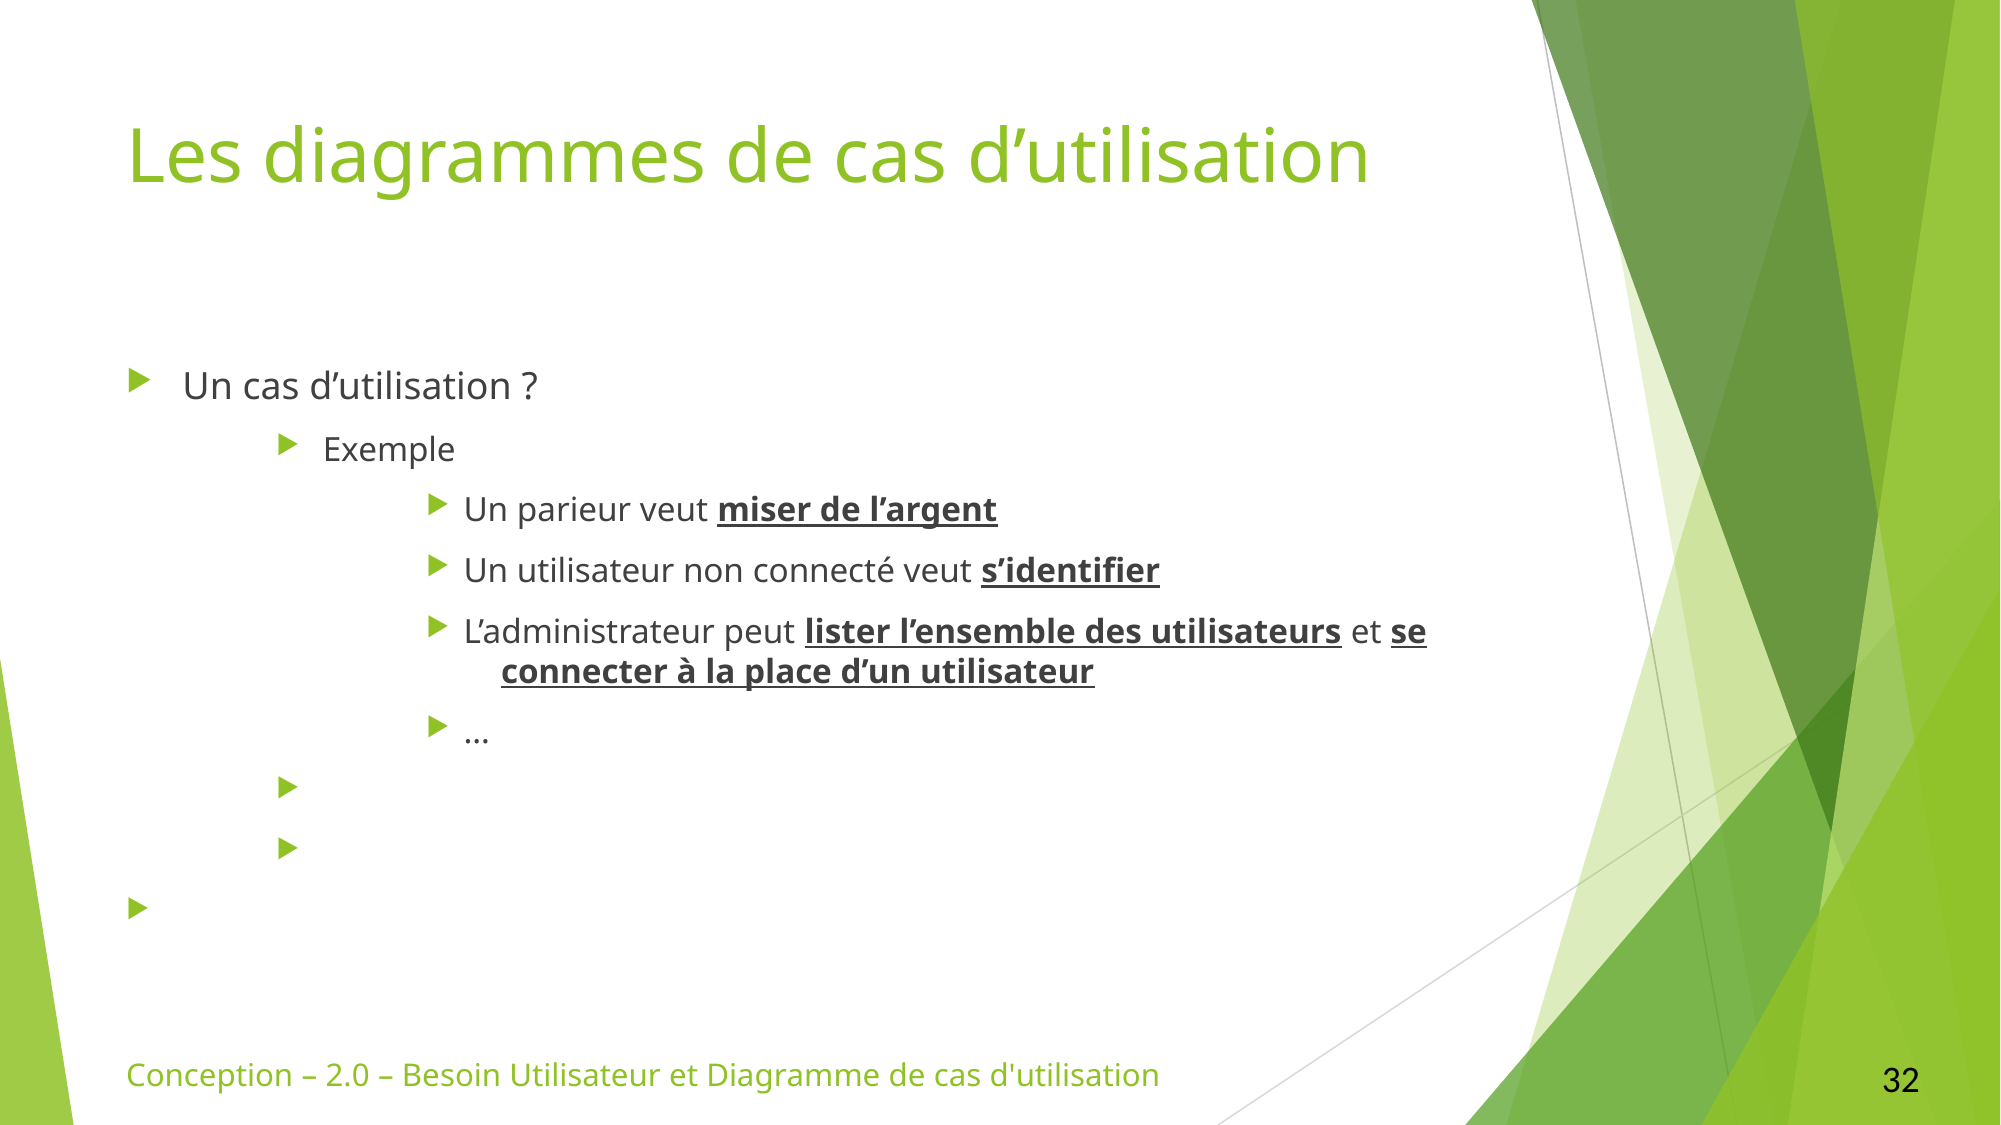

# Les diagrammes de cas d’utilisation
Un cas d’utilisation ?
Exemple
Un parieur veut miser de l’argent
Un utilisateur non connecté veut s’identifier
L’administrateur peut lister l’ensemble des utilisateurs et se connecter à la place d’un utilisateur
…
Conception – 2.0 – Besoin Utilisateur et Diagramme de cas d'utilisation